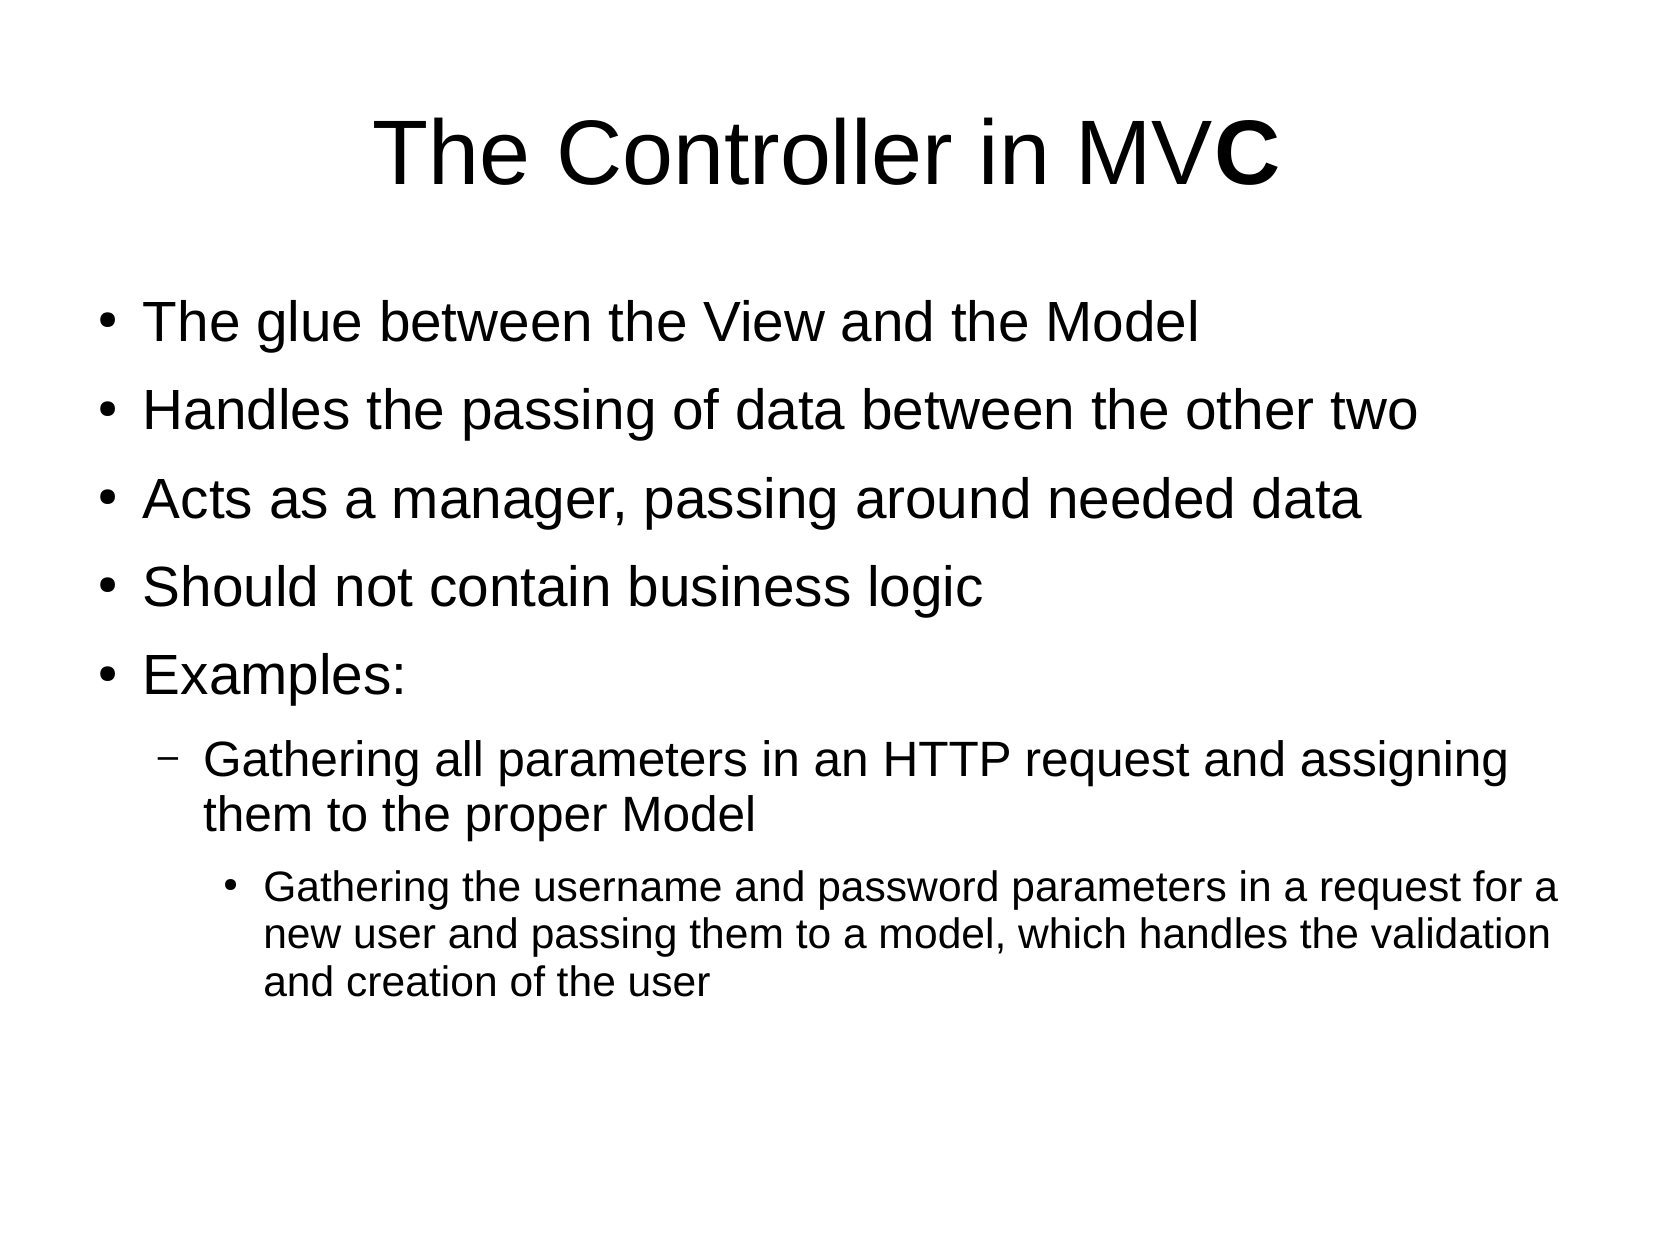

# The Controller in MVC
The glue between the View and the Model
Handles the passing of data between the other two
Acts as a manager, passing around needed data
Should not contain business logic
Examples:
Gathering all parameters in an HTTP request and assigning them to the proper Model
Gathering the username and password parameters in a request for a new user and passing them to a model, which handles the validation and creation of the user